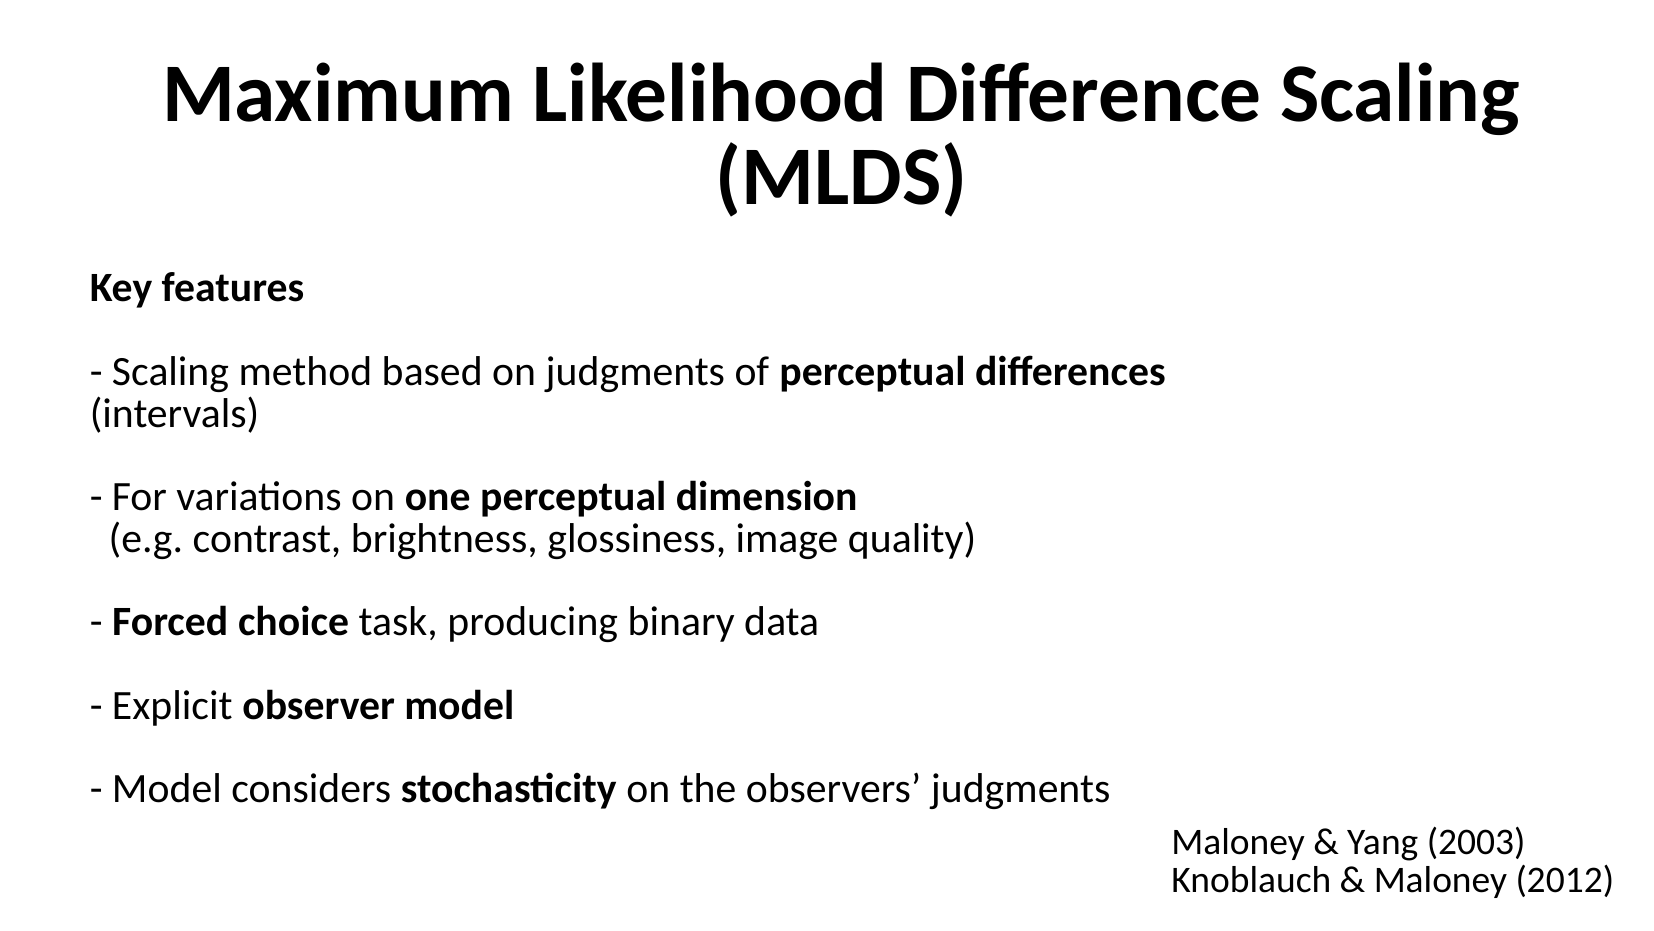

# Maximum Likelihood Difference Scaling (MLDS)
Key features
- Scaling method based on judgments of perceptual differences (intervals)
- For variations on one perceptual dimension
 (e.g. contrast, brightness, glossiness, image quality)
- Forced choice task, producing binary data
- Explicit observer model
- Model considers stochasticity on the observers’ judgments
Maloney & Yang (2003)
Knoblauch & Maloney (2012)